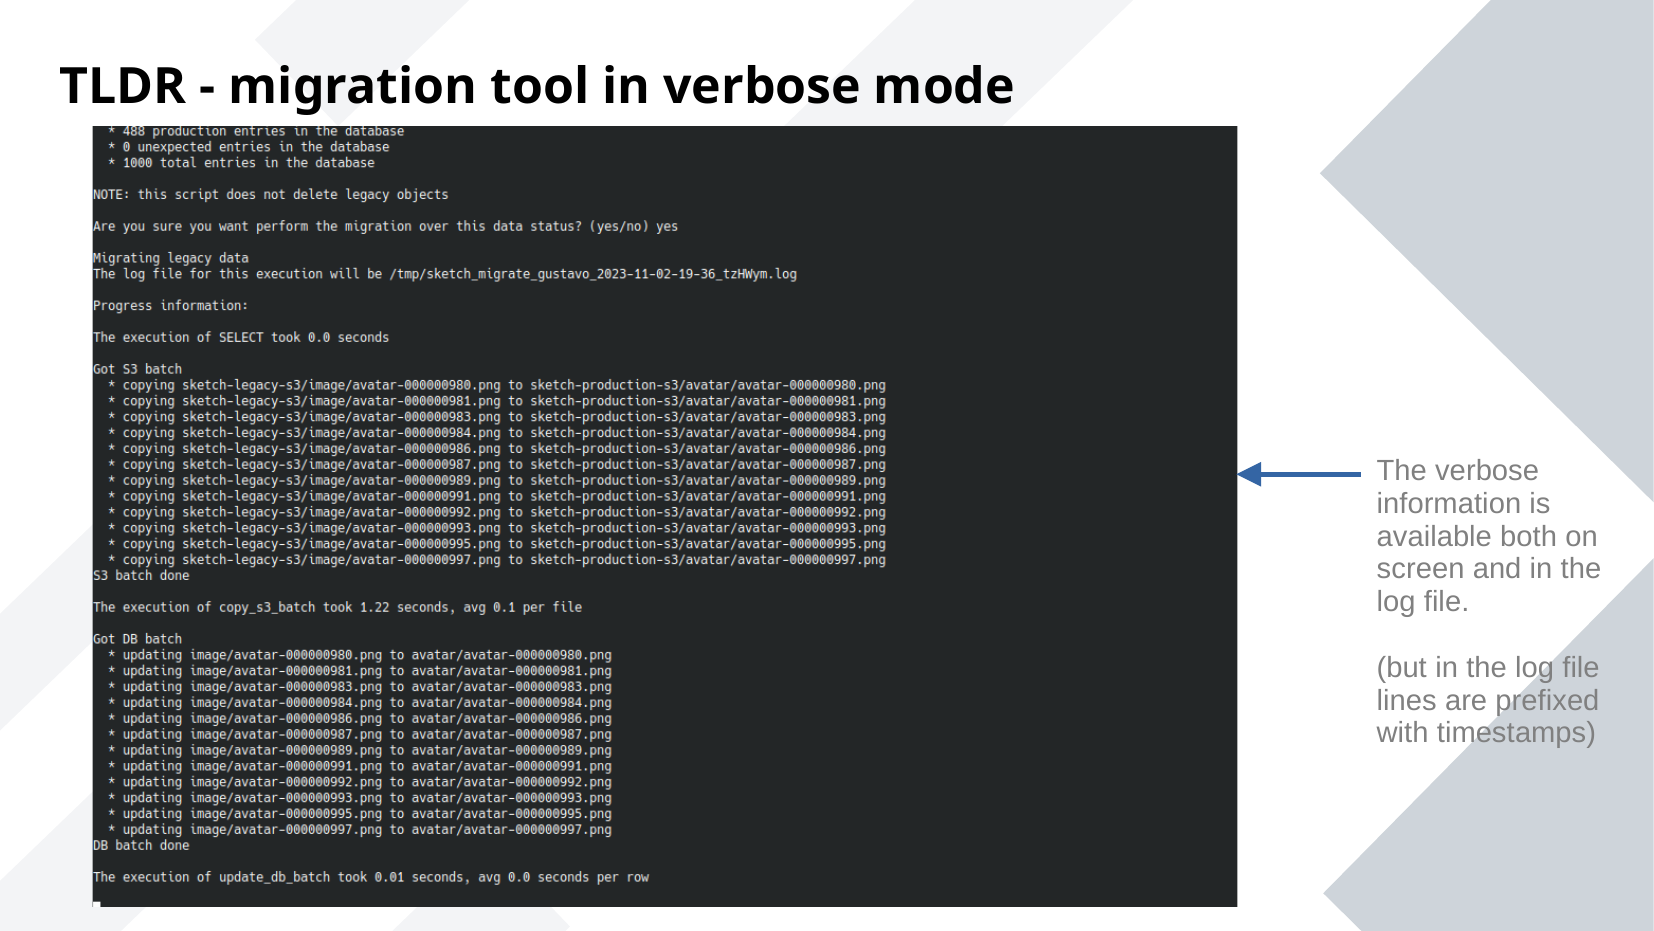

TLDR - migration tool in verbose mode
The verbose information is available both on screen and in the log file.
(but in the log file lines are prefixed with timestamps)